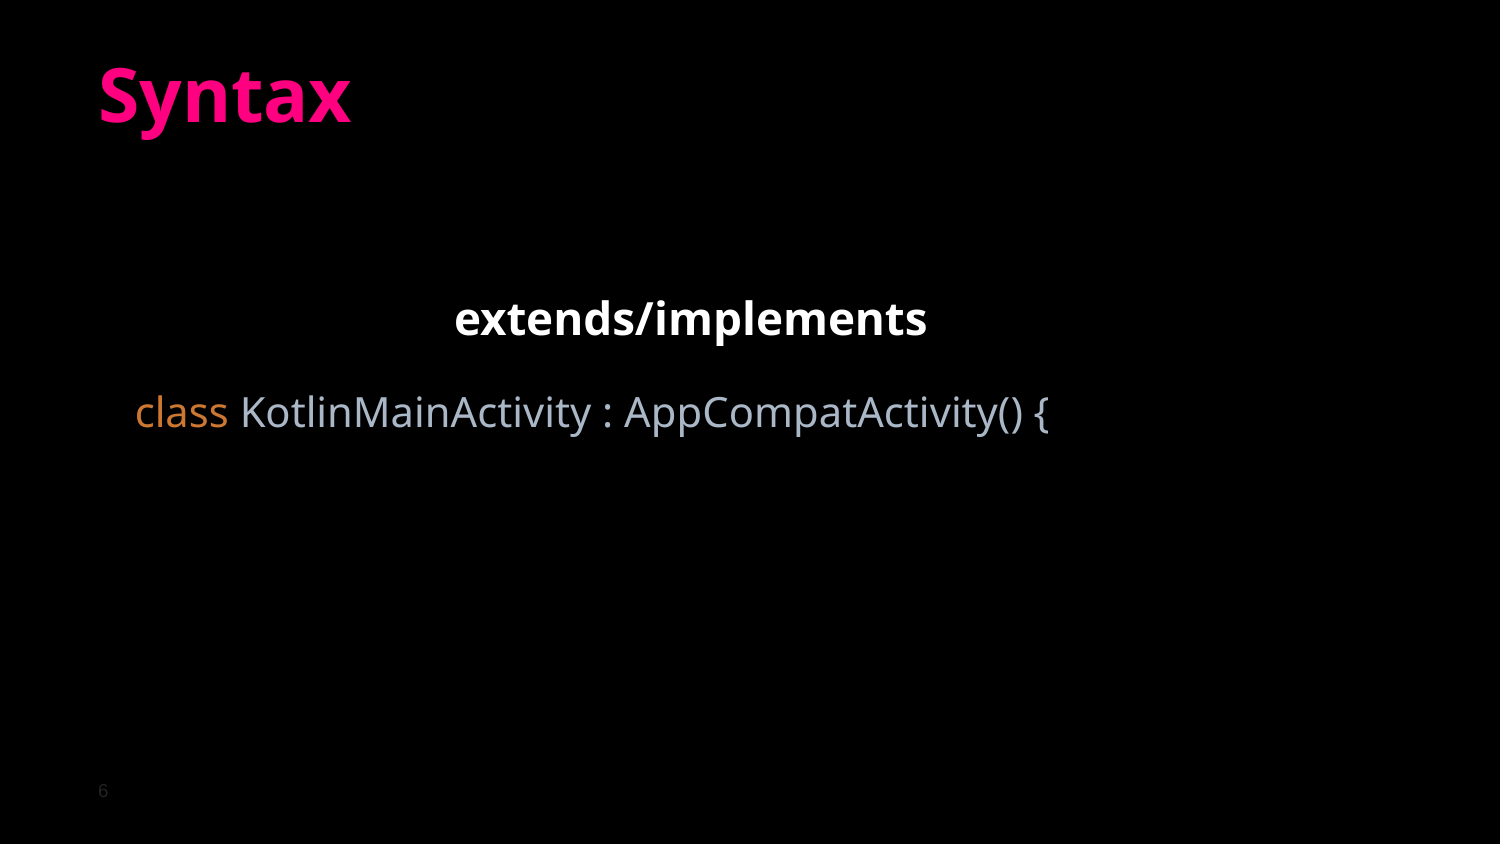

# Syntax
extends/implements
class KotlinMainActivity : AppCompatActivity() {